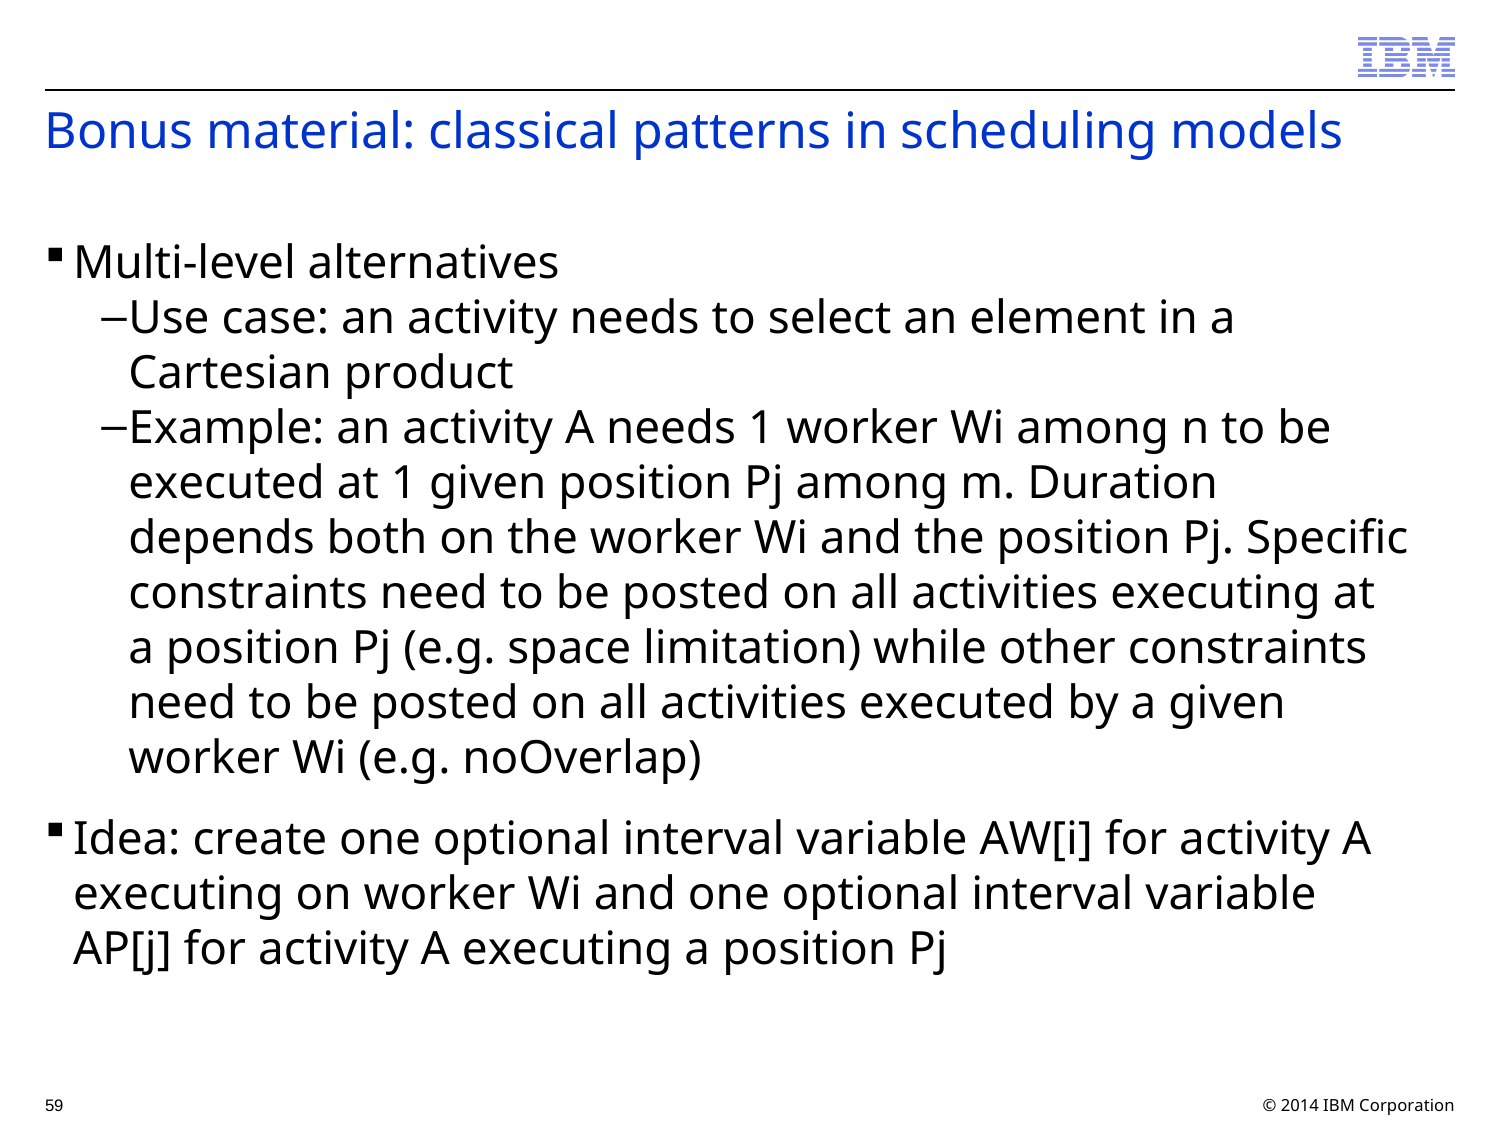

# Bonus material: classical patterns in scheduling models
Multi-level alternatives
Use case: an activity needs to select an element in a Cartesian product
Example: an activity A needs 1 worker Wi among n to be executed at 1 given position Pj among m. Duration depends both on the worker Wi and the position Pj. Specific constraints need to be posted on all activities executing at a position Pj (e.g. space limitation) while other constraints need to be posted on all activities executed by a given worker Wi (e.g. noOverlap)
Idea: create one optional interval variable AW[i] for activity A executing on worker Wi and one optional interval variable AP[j] for activity A executing a position Pj
59